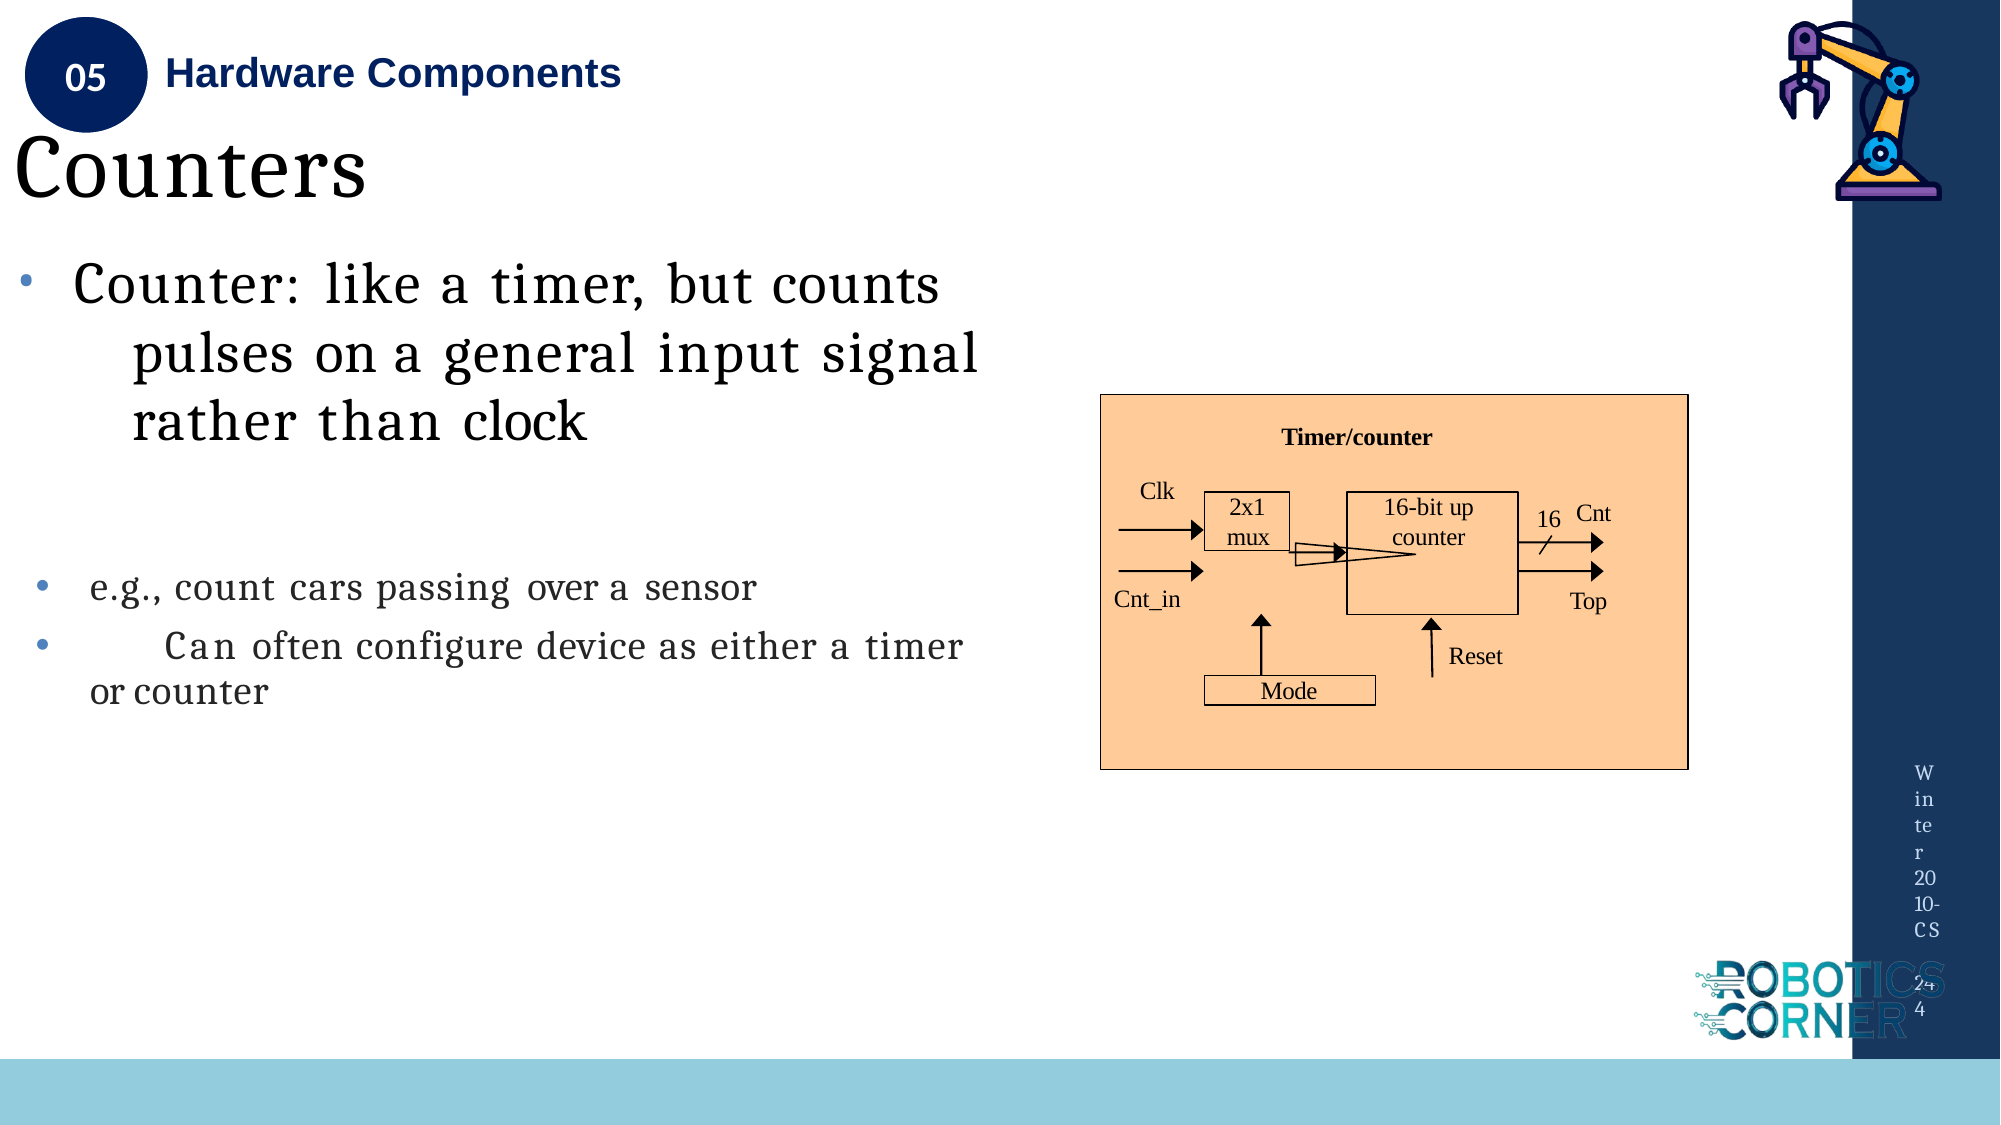

05
Hardware Components
Counters
Counter: like a timer, but counts pulses on a general input signal rather than clock
Timer/counter
Clk
16-bit up
counter
2x1
mux
Cnt
16
🞄	e.g., count cars passing over a sensor
🞄	Can often configure device as either a timer or counter
Cnt_in
Top
Reset
Mode
Winter 2010- CS 244